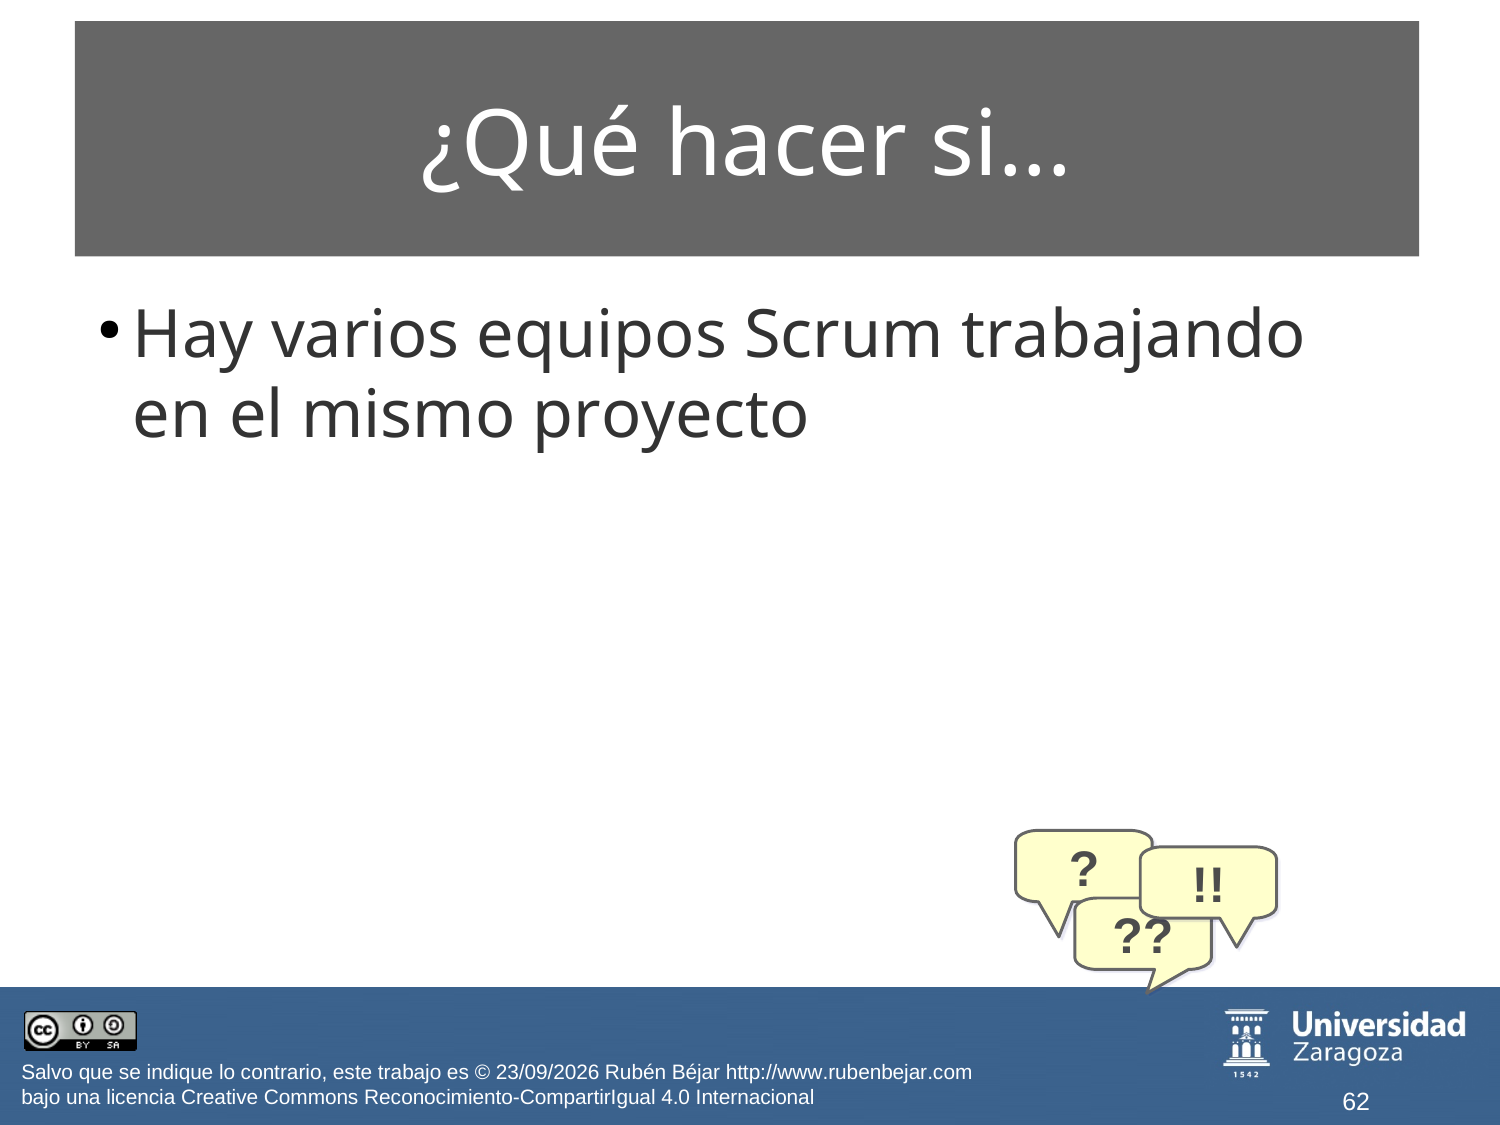

# ¿Qué hacer si...
Hay varios equipos Scrum trabajando en el mismo proyecto
?
!!
??